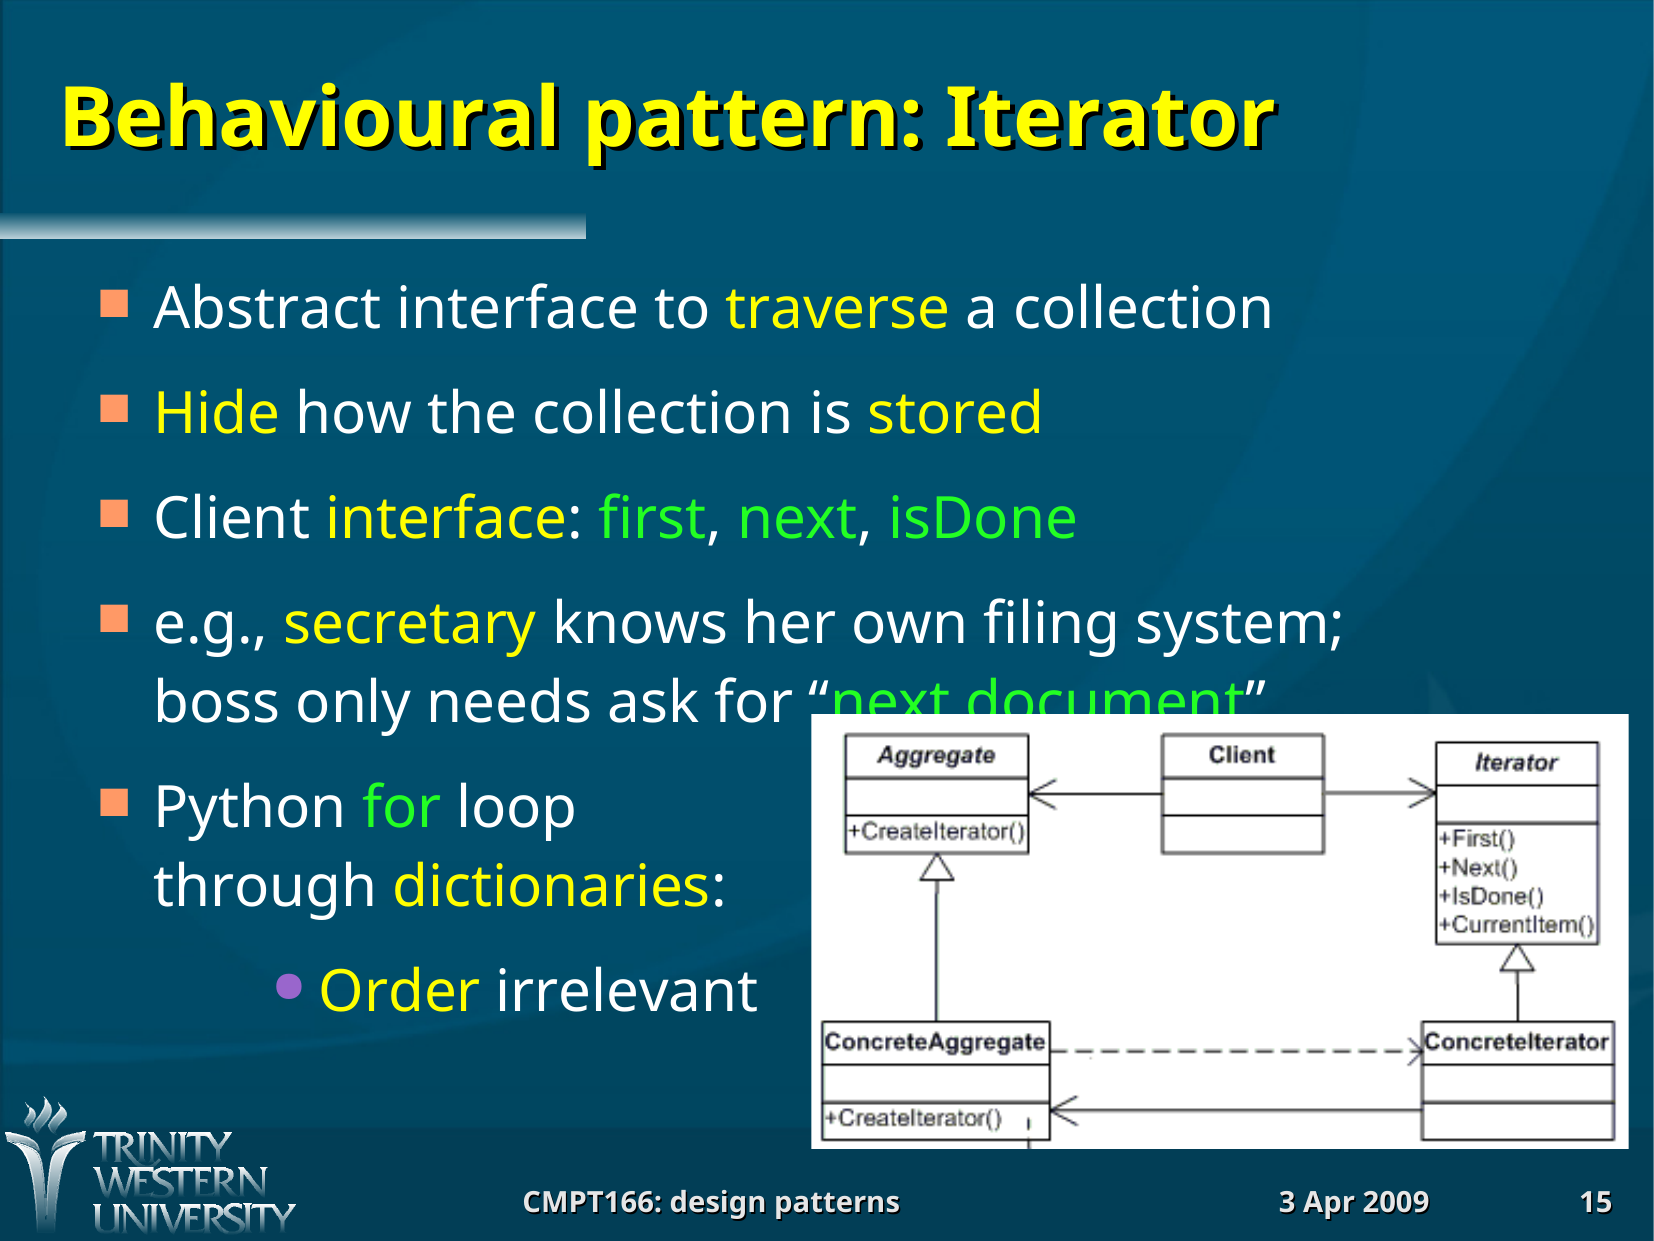

# Behavioural pattern: Iterator
Abstract interface to traverse a collection
Hide how the collection is stored
Client interface: first, next, isDone
e.g., secretary knows her own filing system;
boss only needs ask for “next document”
Python for loop
through dictionaries:
Order irrelevant
CMPT166: design patterns
3 Apr 2009
15